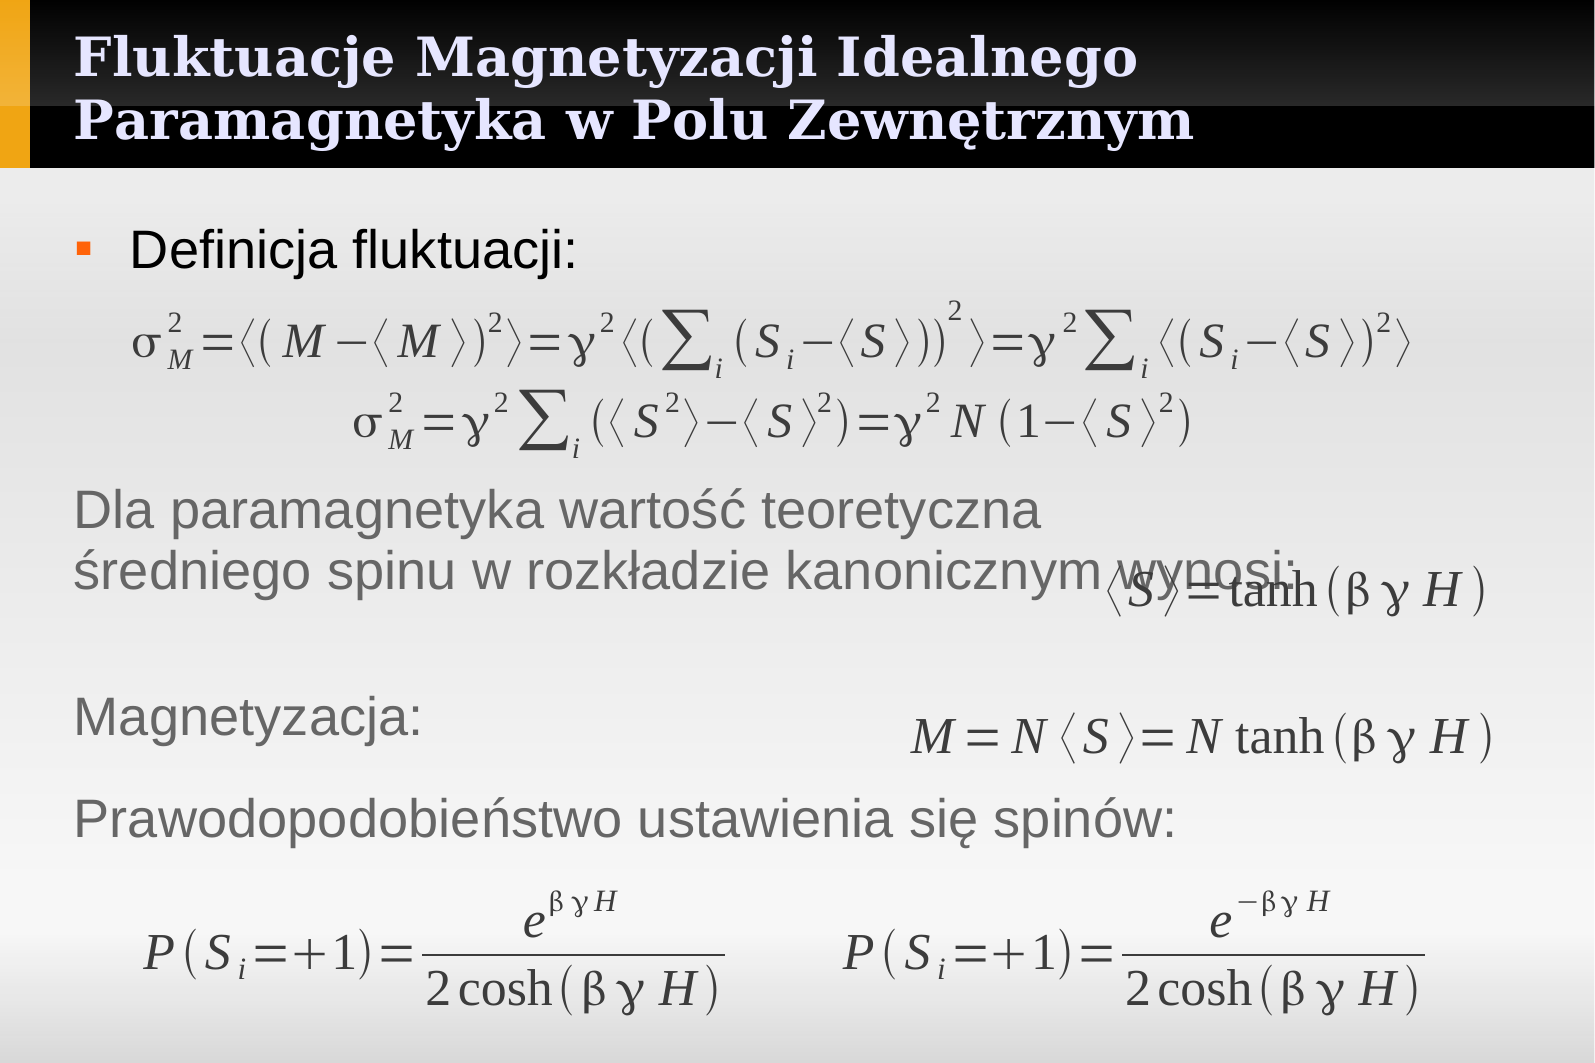

# Fluktuacje Magnetyzacji Idealnego Paramagnetyka w Polu Zewnętrznym
Definicja fluktuacji:
Dla paramagnetyka wartość teoretyczna
średniego spinu w rozkładzie kanonicznym wynosi:
Magnetyzacja:
Prawodopodobieństwo ustawienia się spinów: